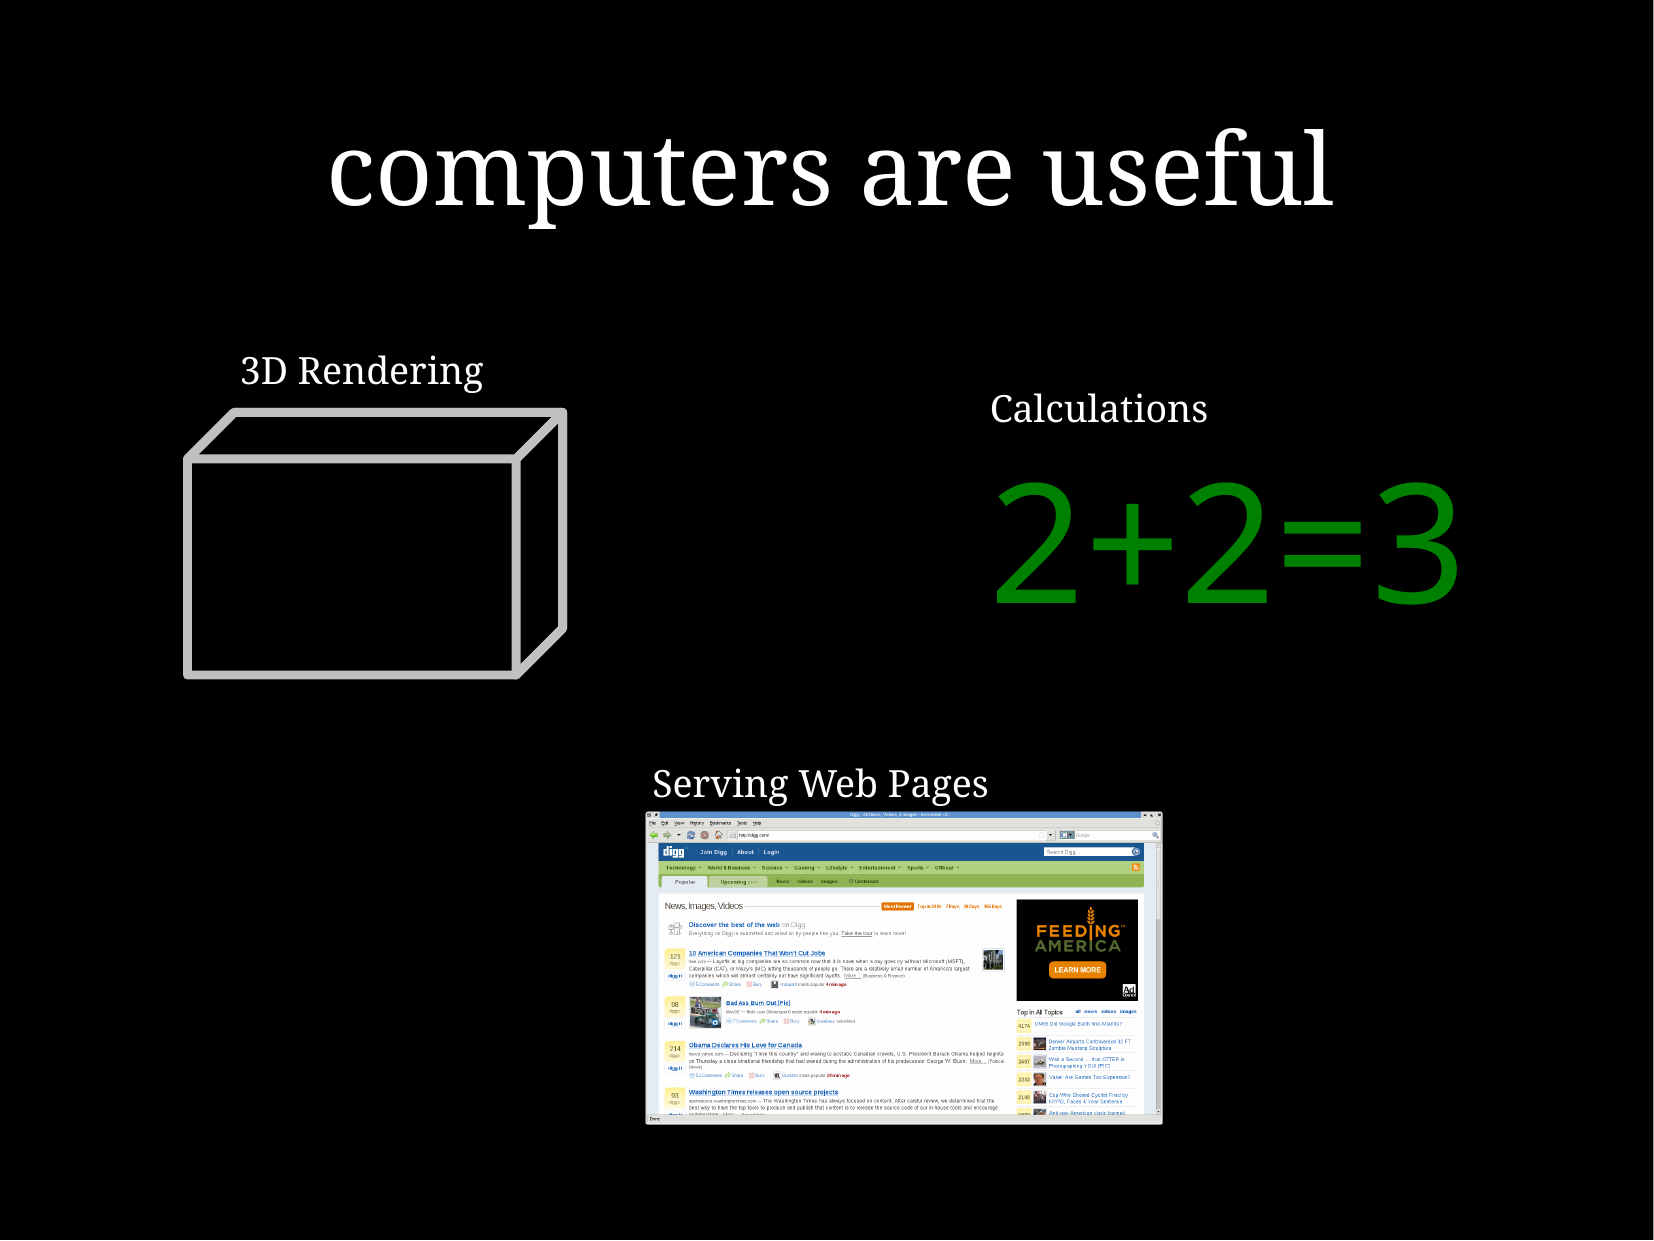

# computers are useful
3D Rendering
Calculations
2+2=3
Serving Web Pages